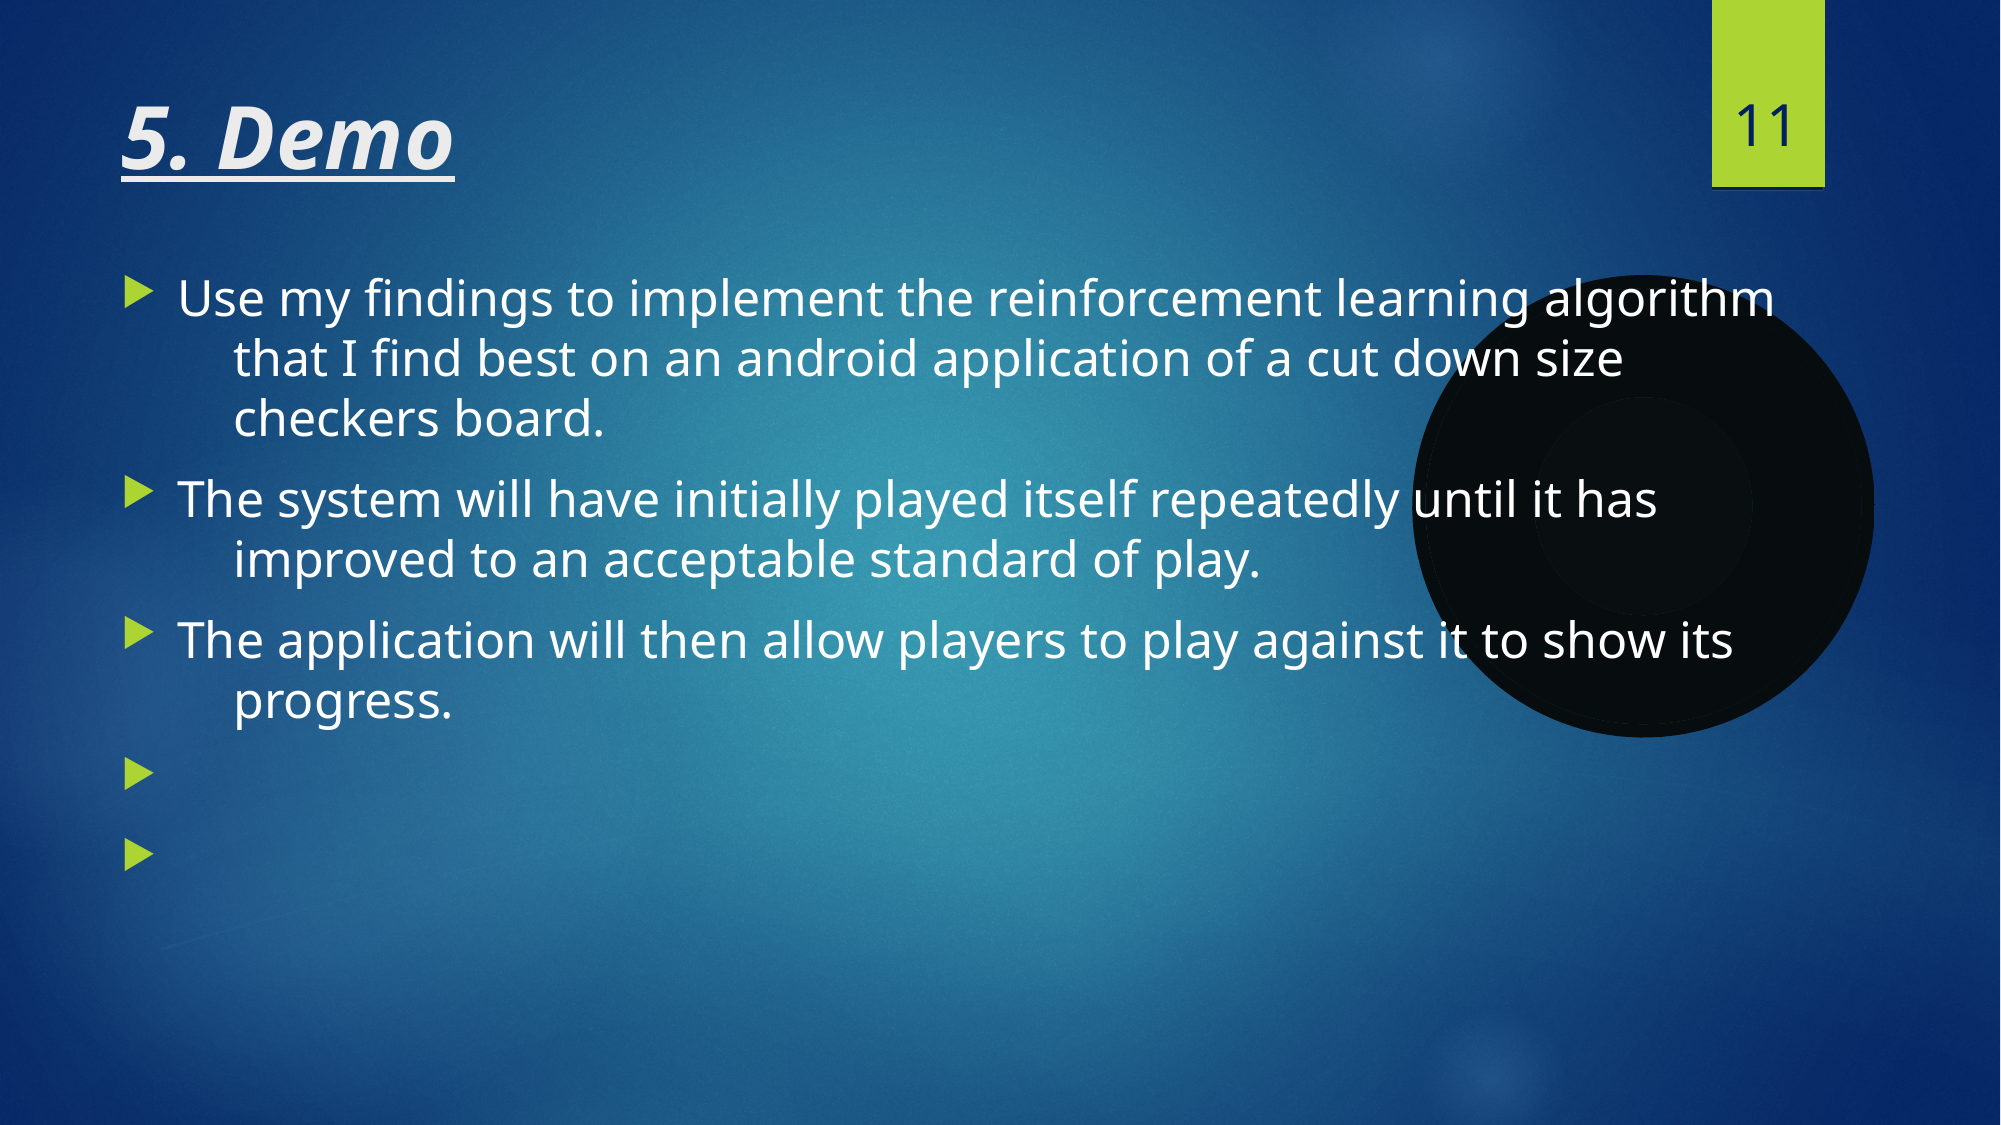

# 5. Demo
Use my findings to implement the reinforcement learning algorithm that I find best on an android application of a cut down size checkers board.
The system will have initially played itself repeatedly until it has improved to an acceptable standard of play.
The application will then allow players to play against it to show its progress.